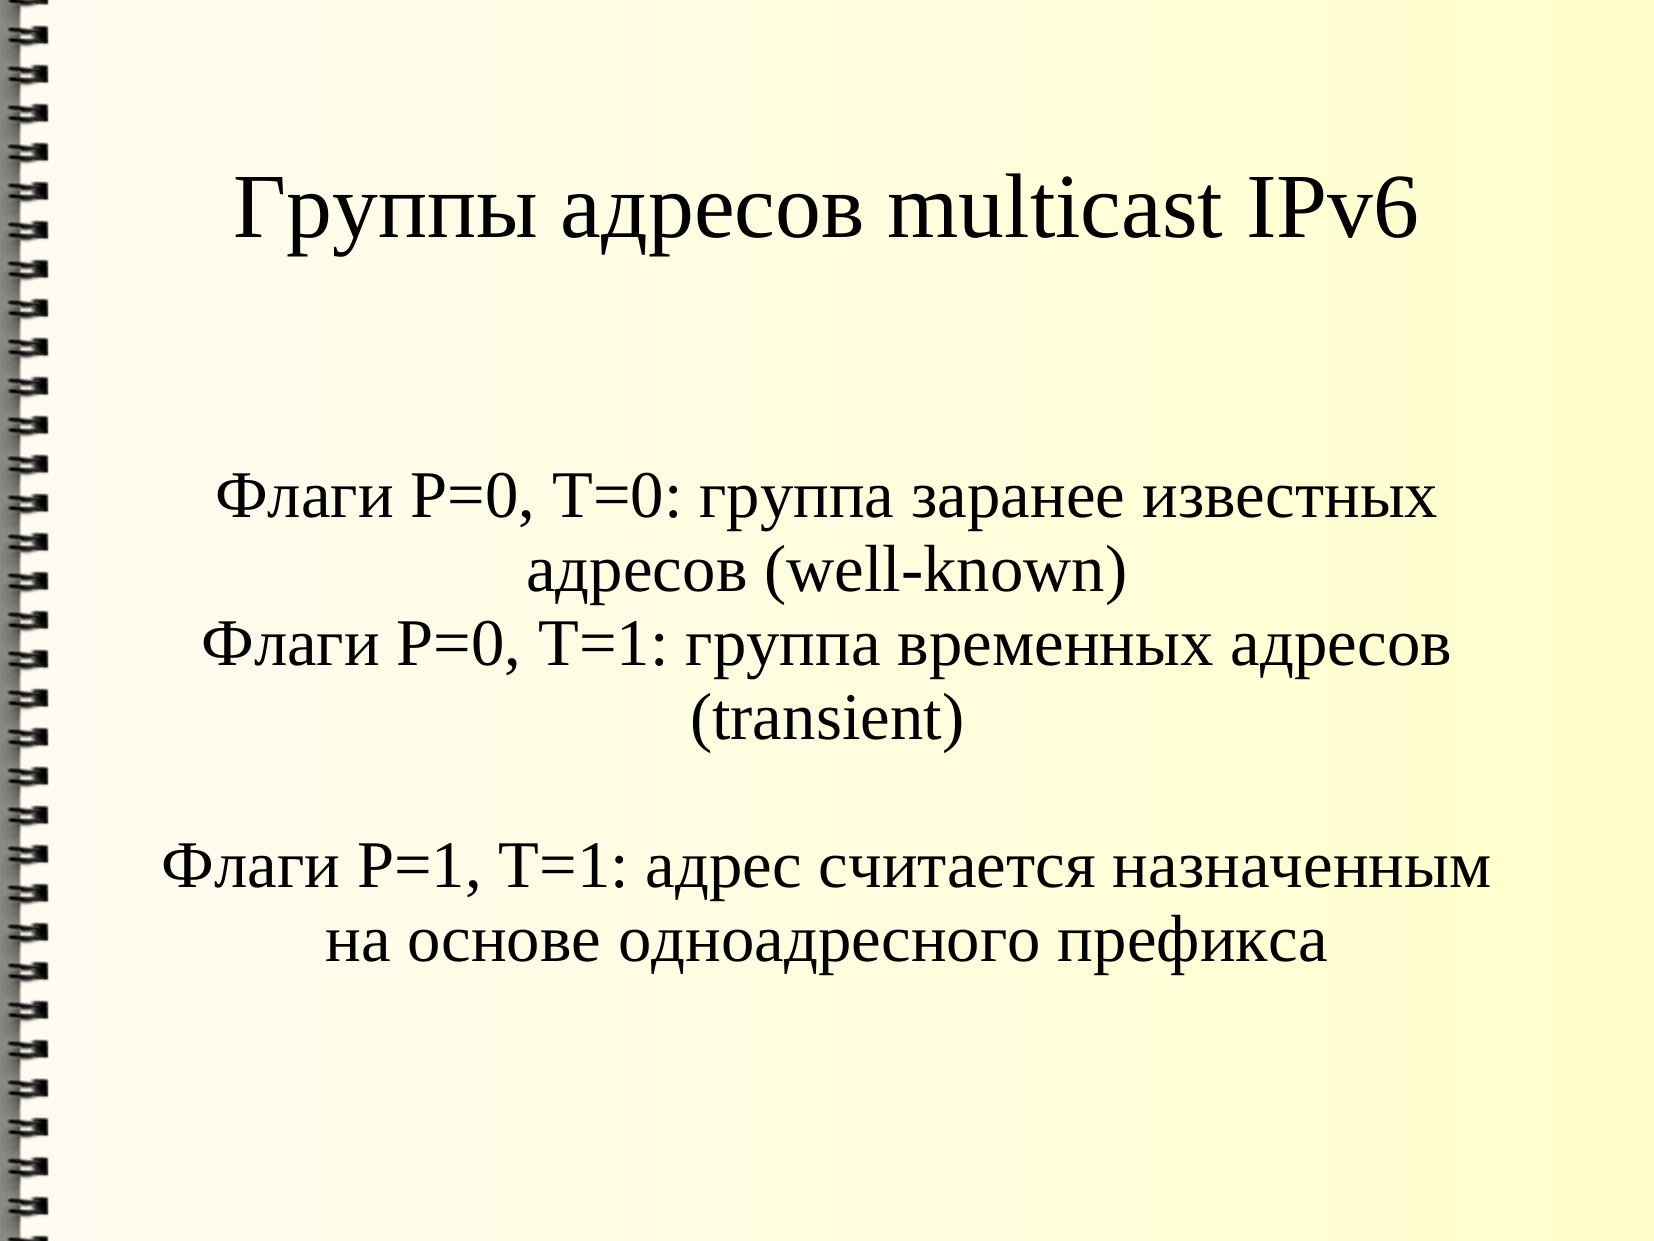

# Группы адресов multicast IPv6
Флаги P=0, T=0: группа заранее известных адресов (well-known)
Флаги P=0, T=1: группа временных адресов (transient)
Флаги P=1, T=1: адрес считается назначенным на основе одноадресного префикса